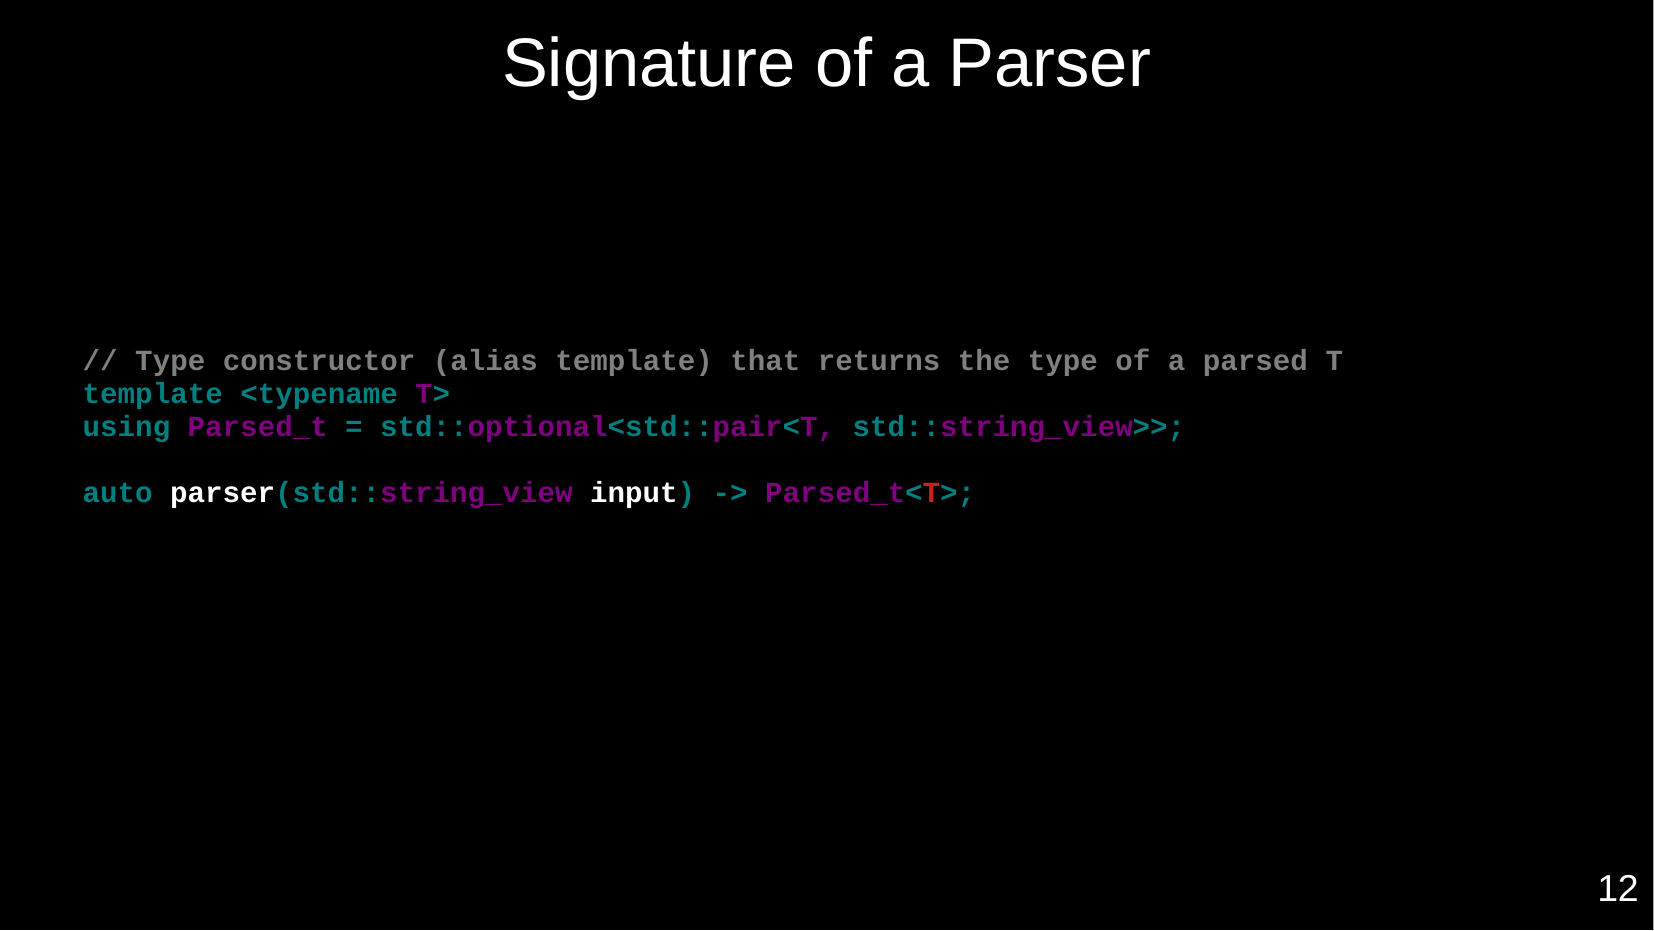

Signature of a Parser
# // Type constructor (alias template) that returns the type of a parsed T
template <typename T>
using Parsed_t = std::optional<std::pair<T, std::string_view>>;
auto parser(std::string_view input) -> Parsed_t<T>;